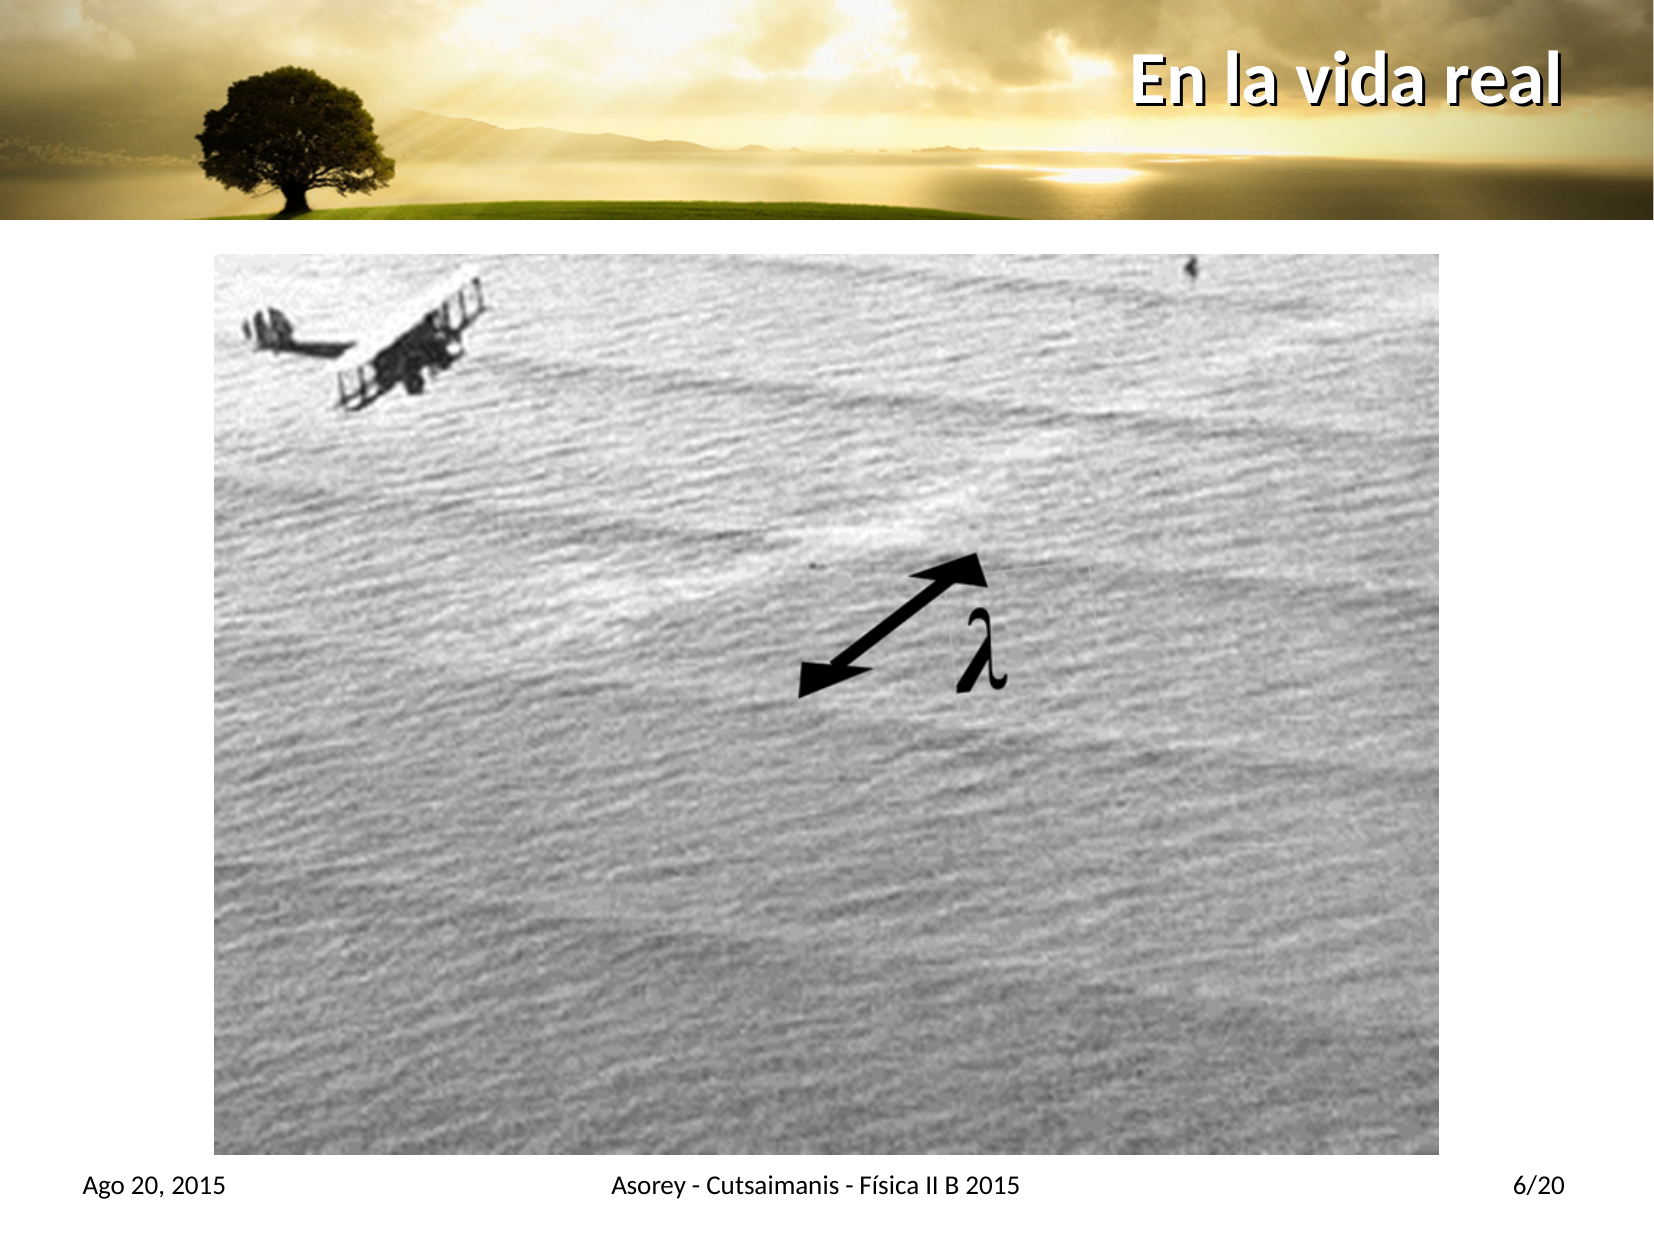

# En la vida real
Ago 20, 2015
Asorey - Cutsaimanis - Física II B 2015
6